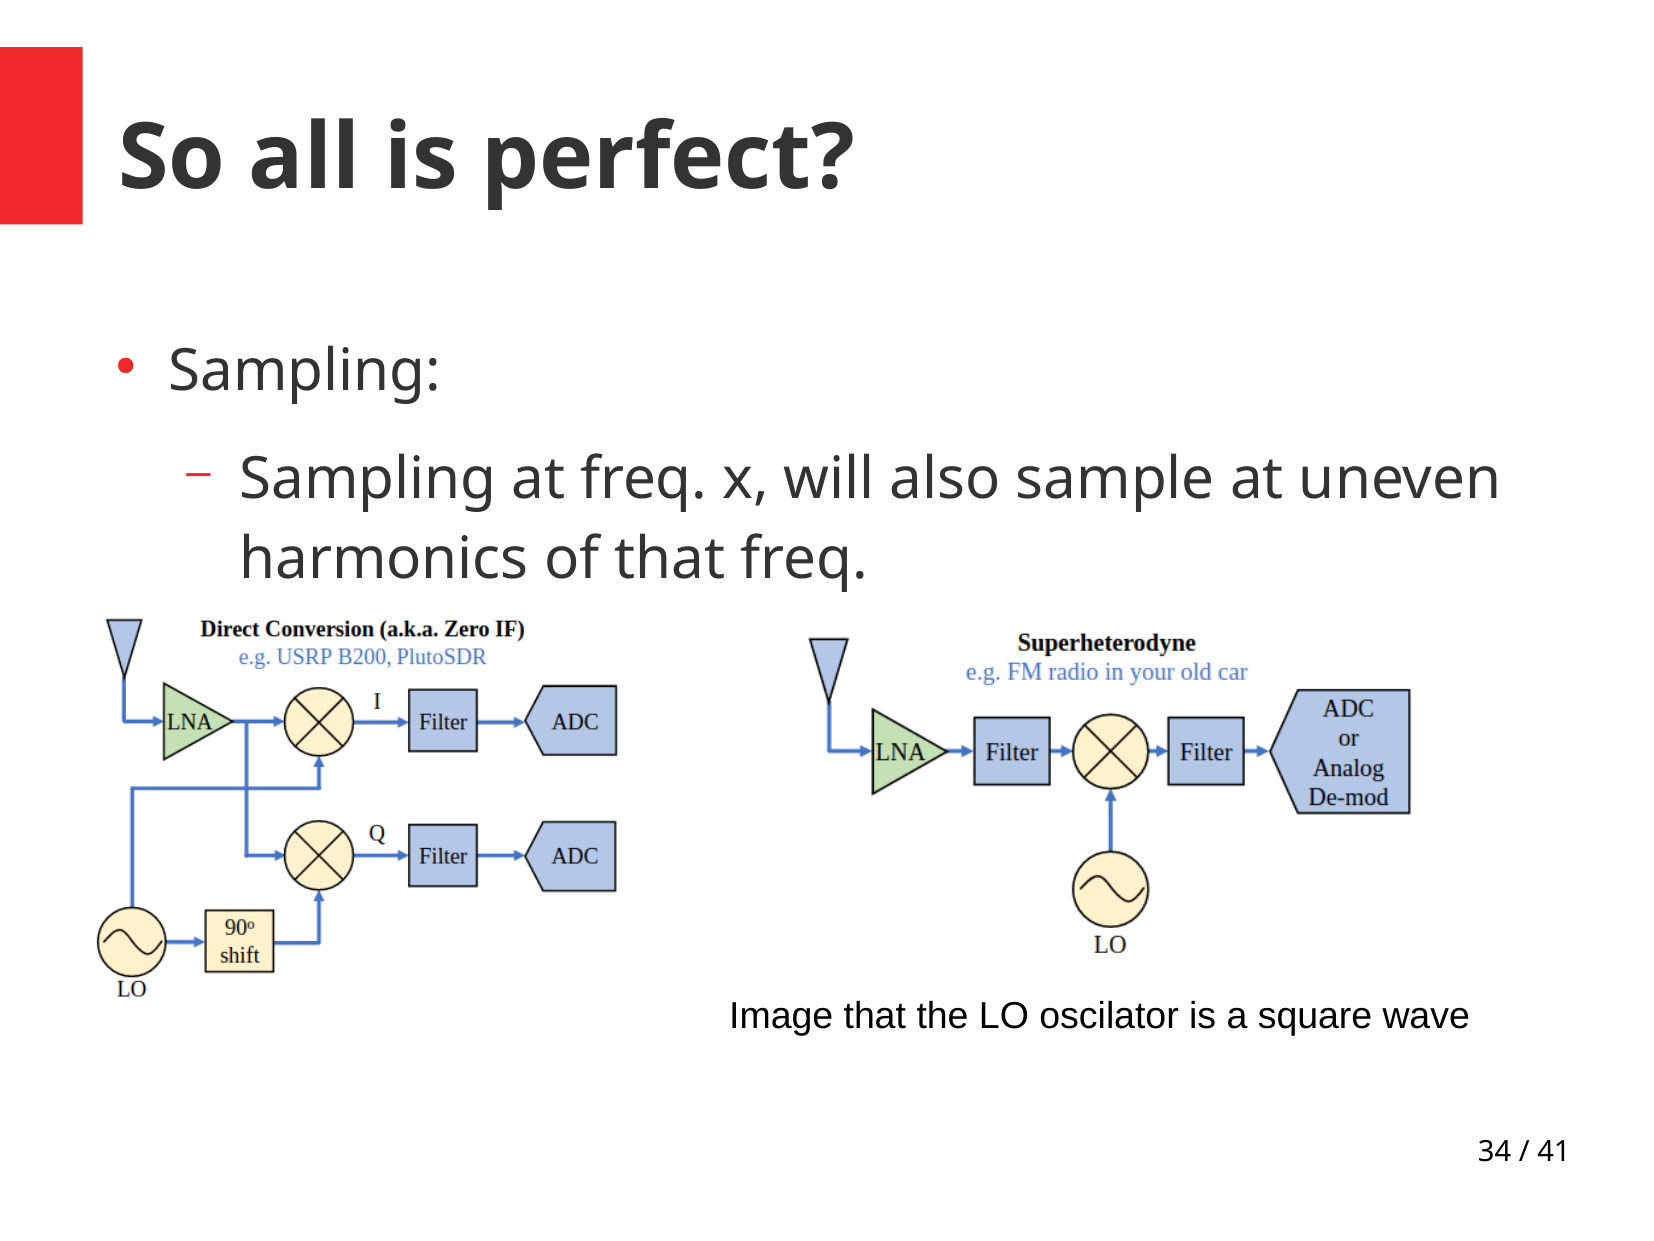

# So all is perfect?
Sampling:
Sampling at freq. x, will also sample at uneven harmonics of that freq.
Image that the LO oscilator is a square wave
34